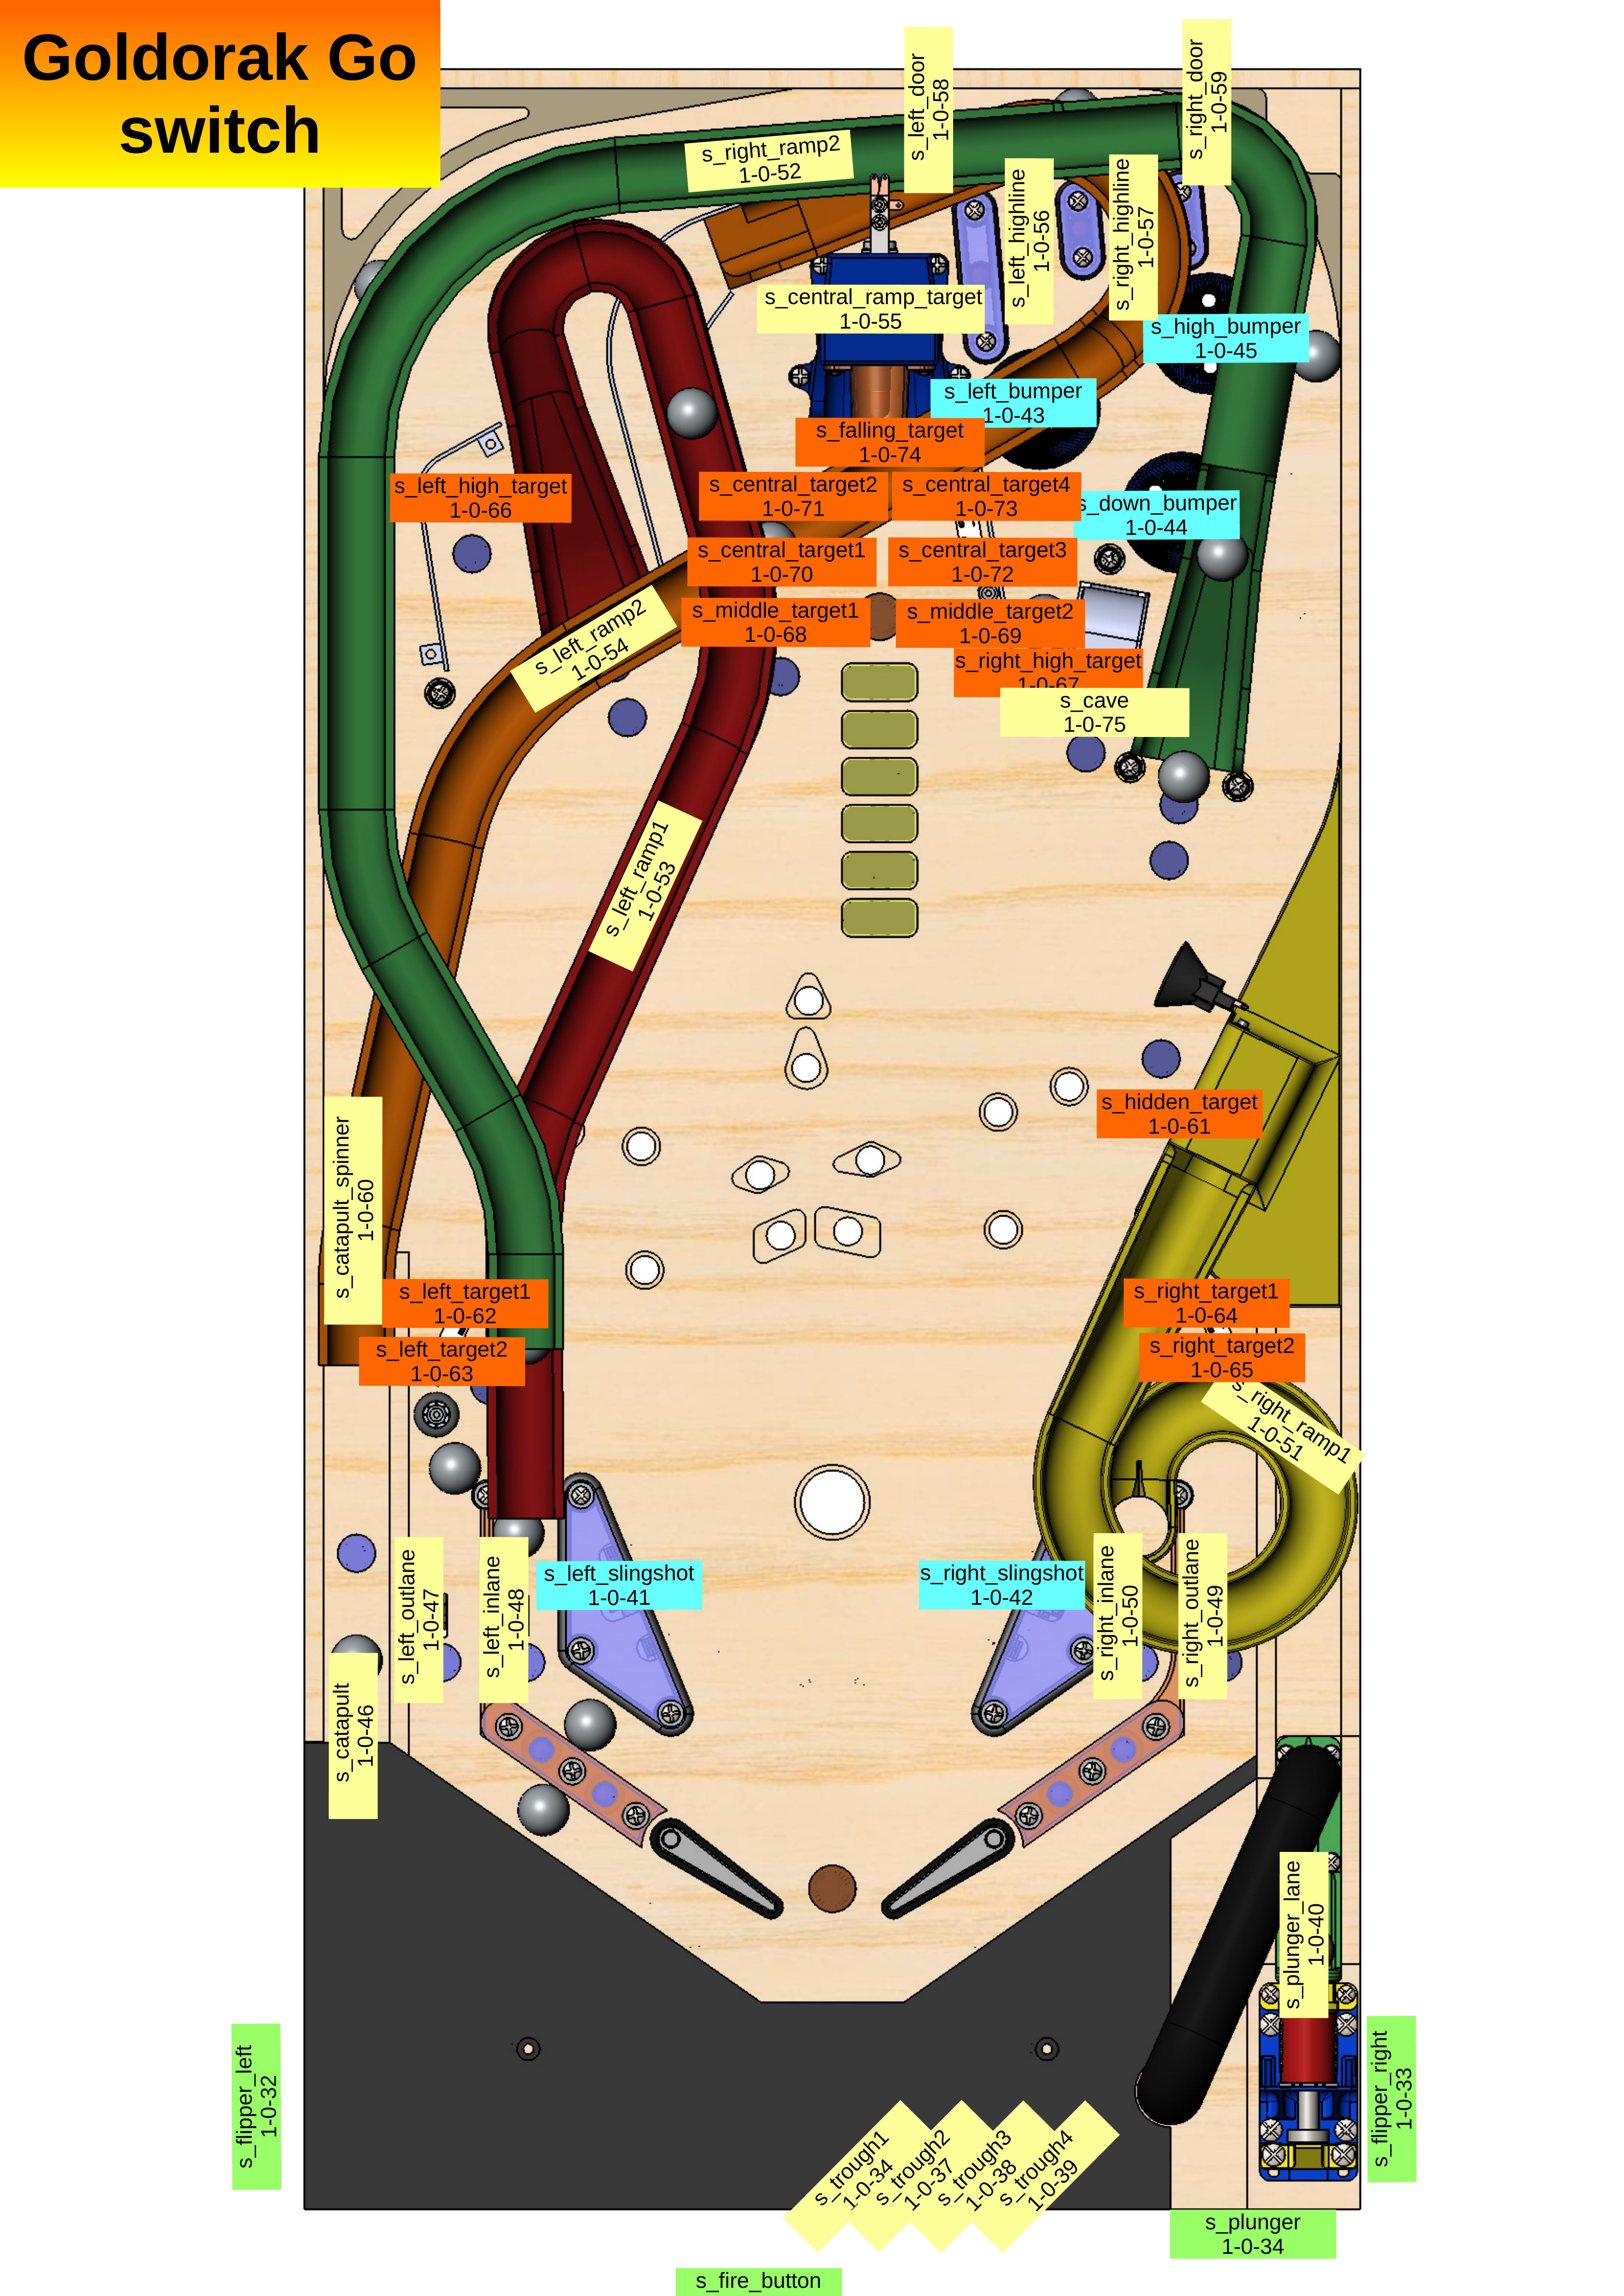

Goldorak Go switch
 s_right_door
1-0-59
 s_left_door
1-0-58
 s_right_ramp2
1-0-52
 s_right_highline
1-0-57
 s_left_highline
1-0-56
 s_central_ramp_target
1-0-55
s_high_bumper
1-0-45
s_left_bumper
1-0-43
s_falling_target
1-0-74
s_central_target2
1-0-71
s_central_target4
1-0-73
s_left_high_target
1-0-66
s_down_bumper
1-0-44
s_central_target1
1-0-70
s_central_target3
1-0-72
s_middle_target1
1-0-68
s_middle_target2
1-0-69
 s_left_ramp2
1-0-54
s_right_high_target
1-0-67
s_cave
1-0-75
 s_left_ramp1
1-0-53
s_hidden_target 1-0-61
 s_catapult_spinner
1-0-60
s_right_target1
1-0-64
s_left_target1
1-0-62
s_right_target2
1-0-65
s_left_target2
1-0-63
 s_right_ramp1
1-0-51
s_right_slingshot
1-0-42
s_left_slingshot
1-0-41
 s_right_inlane
1-0-50
 s_right_outlane
1-0-49
 s_left_outlane
1-0-47
 s_left_inlane
1-0-48
 s_catapult
1-0-46
s_plunger_lane
1-0-40
s_flipper_right
1-0-33
s_flipper_left
1-0-32
s_trough2
1-0-37
# s_trough1 1-0-34
s_trough3
1-0-38
s_trough4
1-0-39
s_plunger
1-0-34
s_fire_button
1-0-76